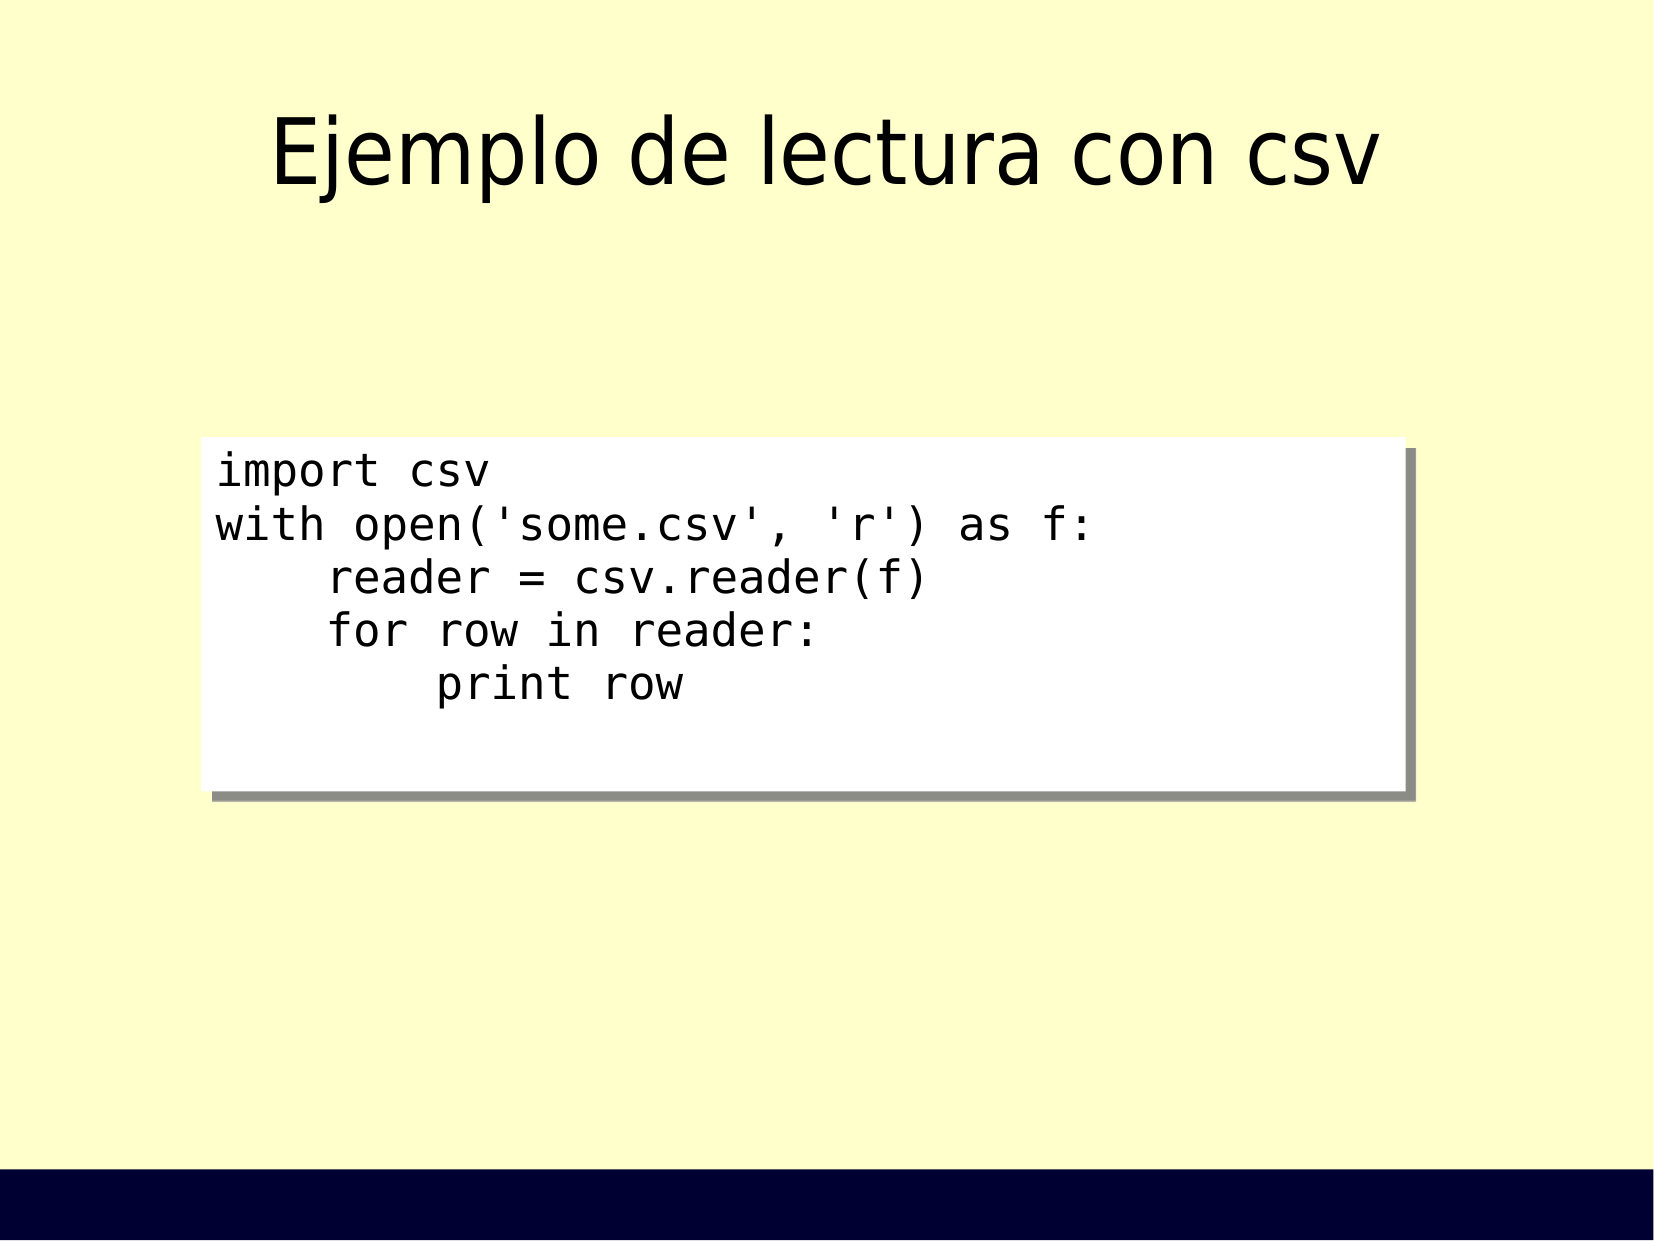

# Ejemplo de lectura con csv
import csv
with open('some.csv', 'r') as f:
 reader = csv.reader(f)
 for row in reader:
 print row